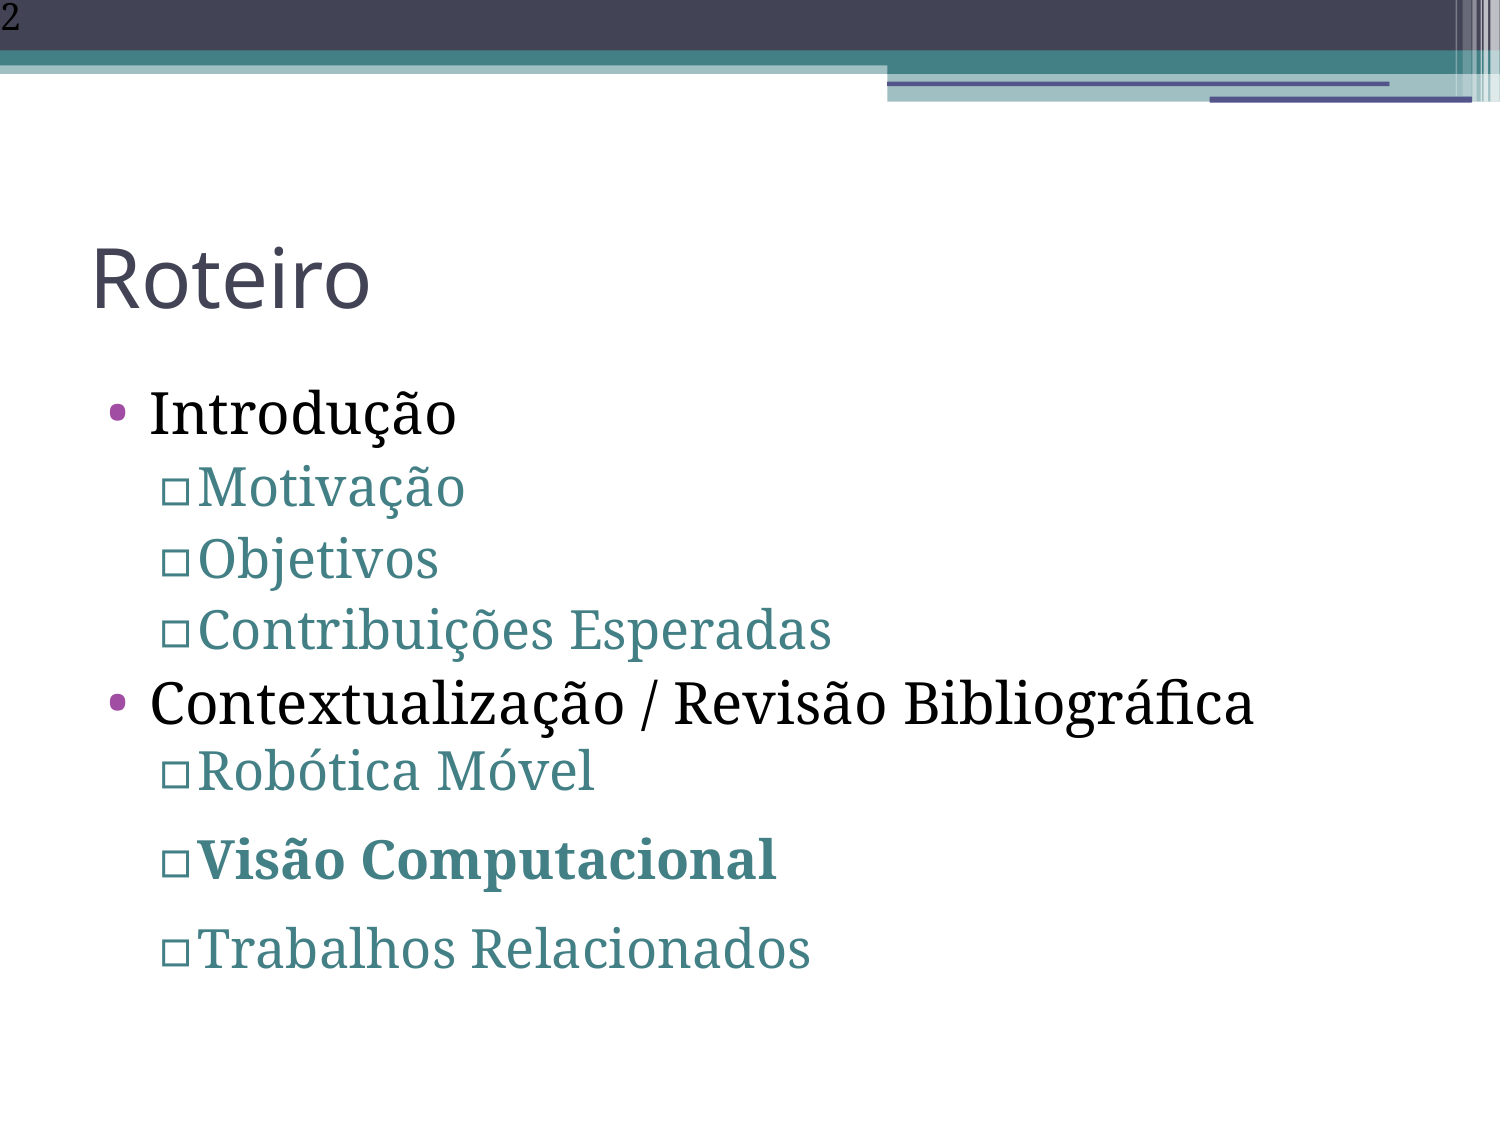

# Roteiro
Introdução
Motivação
Objetivos
Contribuições Esperadas
Contextualização / Revisão Bibliográfica
Robótica Móvel
Visão Computacional
Trabalhos Relacionados